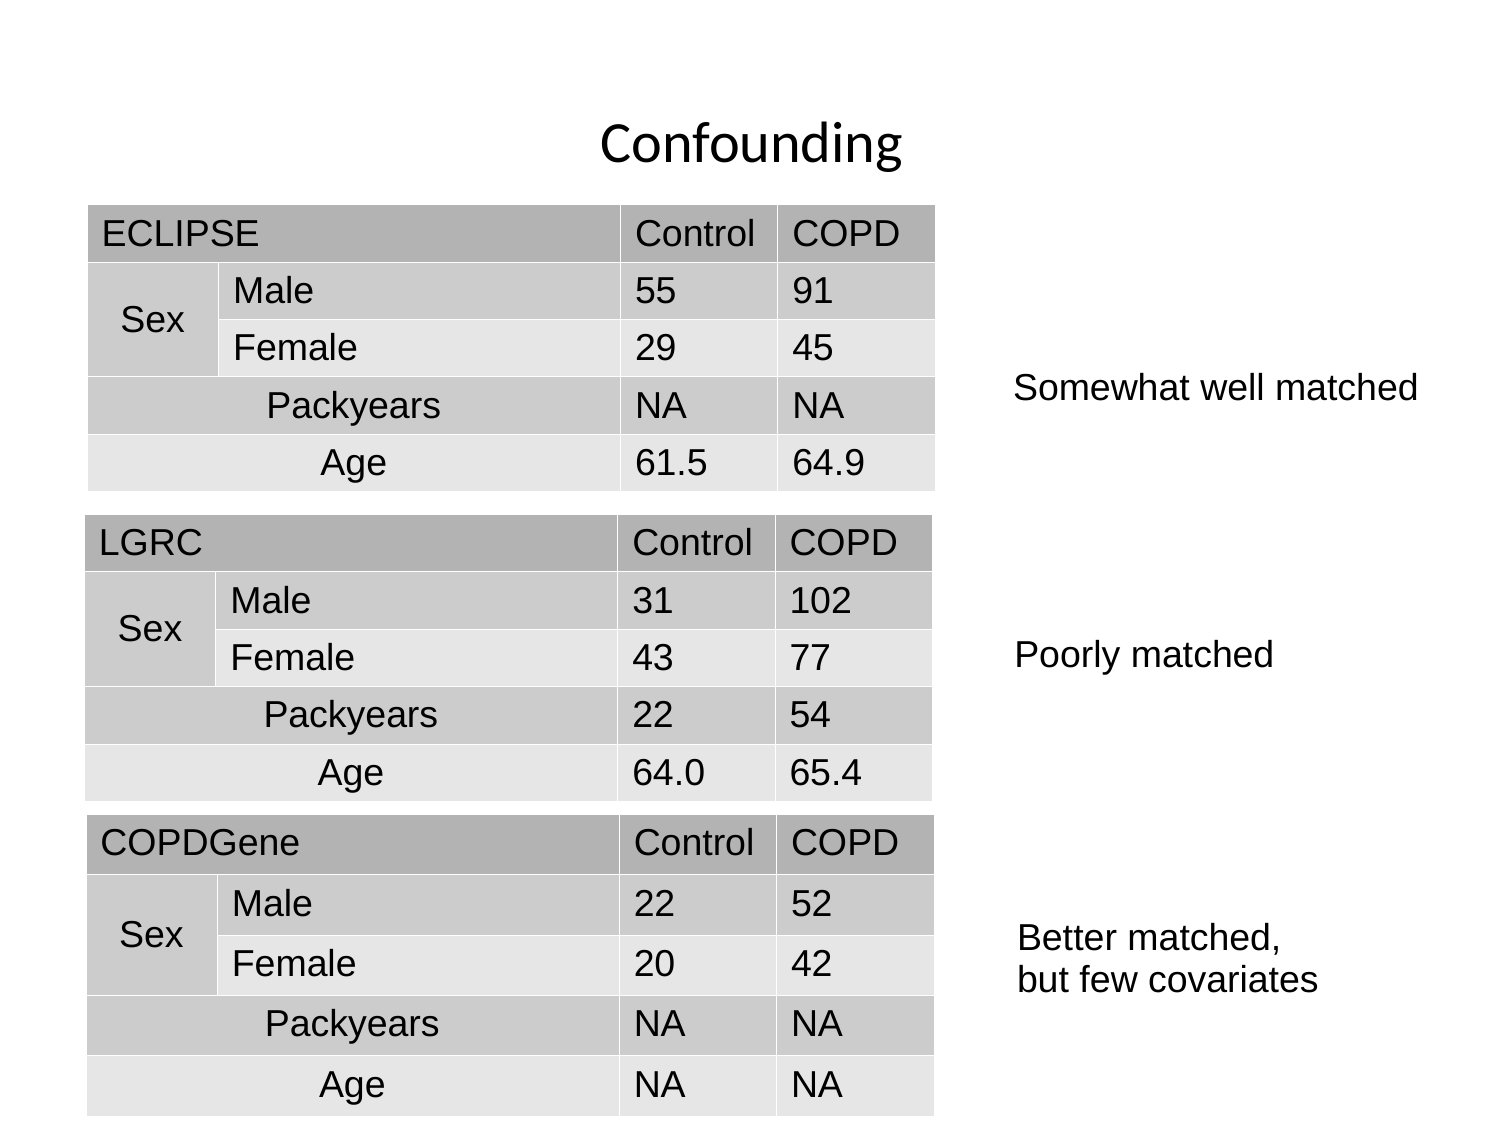

# Confounding
| ECLIPSE | | Control | COPD |
| --- | --- | --- | --- |
| Sex | Male | 55 | 91 |
| | Female | 29 | 45 |
| Packyears | | NA | NA |
| Age | | 61.5 | 64.9 |
Somewhat well matched
| LGRC | | Control | COPD |
| --- | --- | --- | --- |
| Sex | Male | 31 | 102 |
| | Female | 43 | 77 |
| Packyears | | 22 | 54 |
| Age | | 64.0 | 65.4 |
Poorly matched
| COPDGene | | Control | COPD |
| --- | --- | --- | --- |
| Sex | Male | 22 | 52 |
| | Female | 20 | 42 |
| Packyears | | NA | NA |
| Age | | NA | NA |
Better matched,
but few covariates